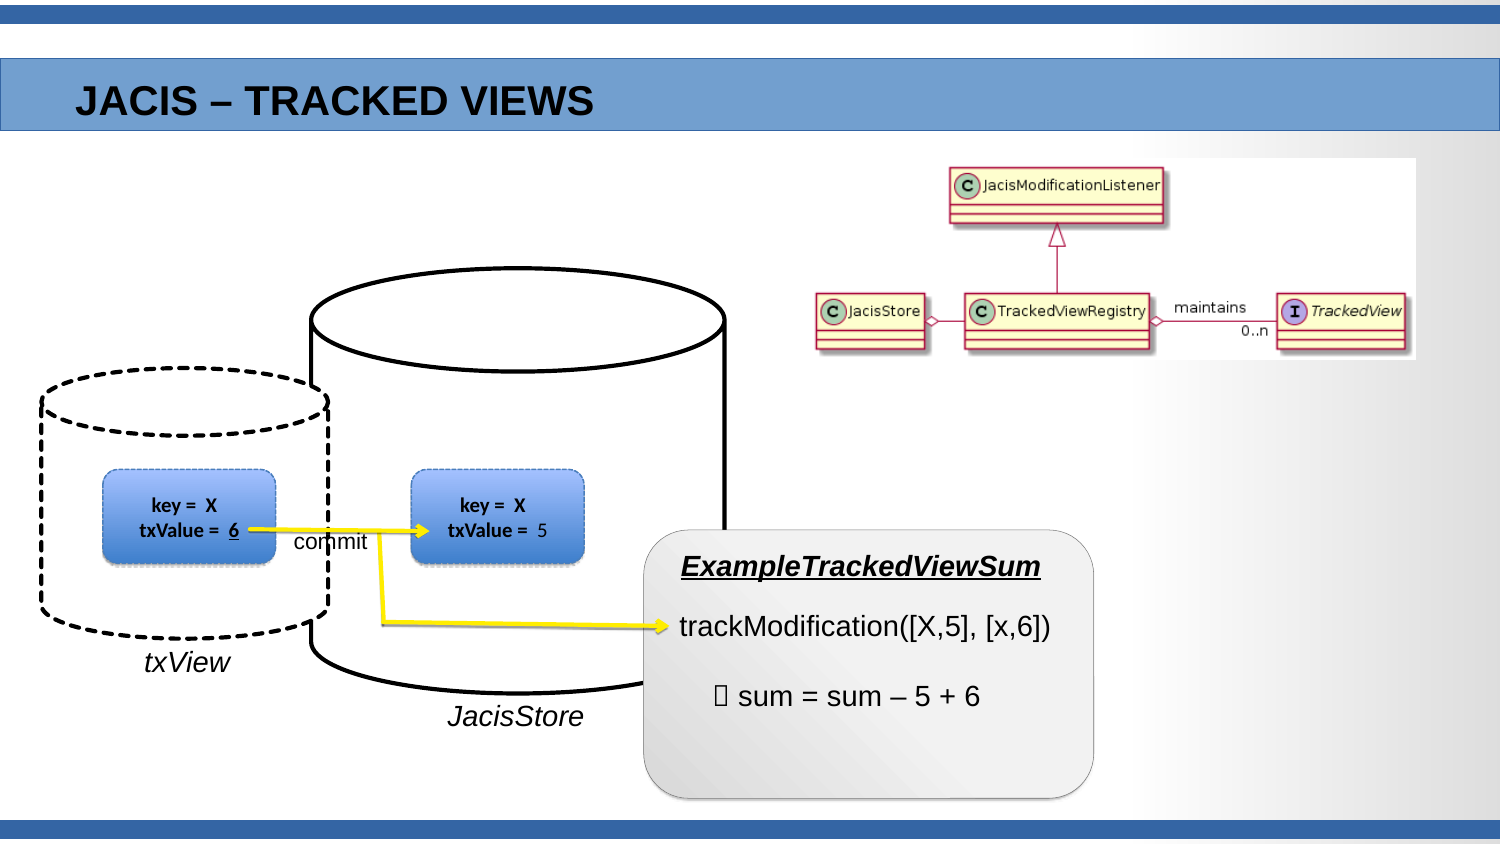

# JACIS – tracked views
key = X
txValue = 6
key = X
txValue = 5
commit
ExampleTrackedViewSum
trackModification([X,5], [x,6])
  sum = sum – 5 + 6
txView
JacisStore